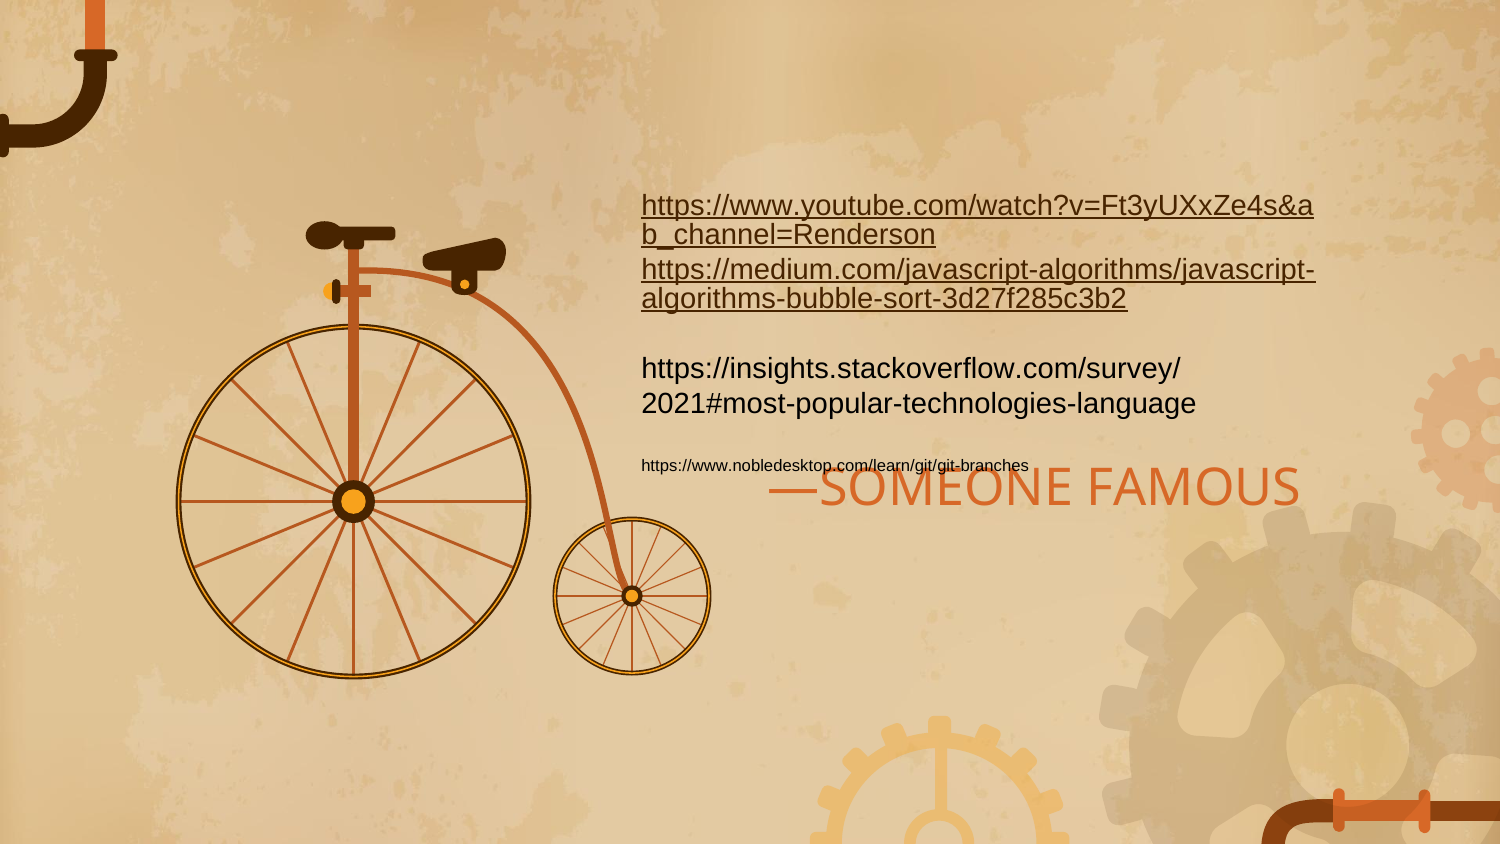

https://www.youtube.com/watch?v=Ft3yUXxZe4s&ab_channel=Renderson
https://medium.com/javascript-algorithms/javascript-algorithms-bubble-sort-3d27f285c3b2
https://insights.stackoverflow.com/survey/2021#most-popular-technologies-language
https://www.nobledesktop.com/learn/git/git-branches
# —SOMEONE FAMOUS